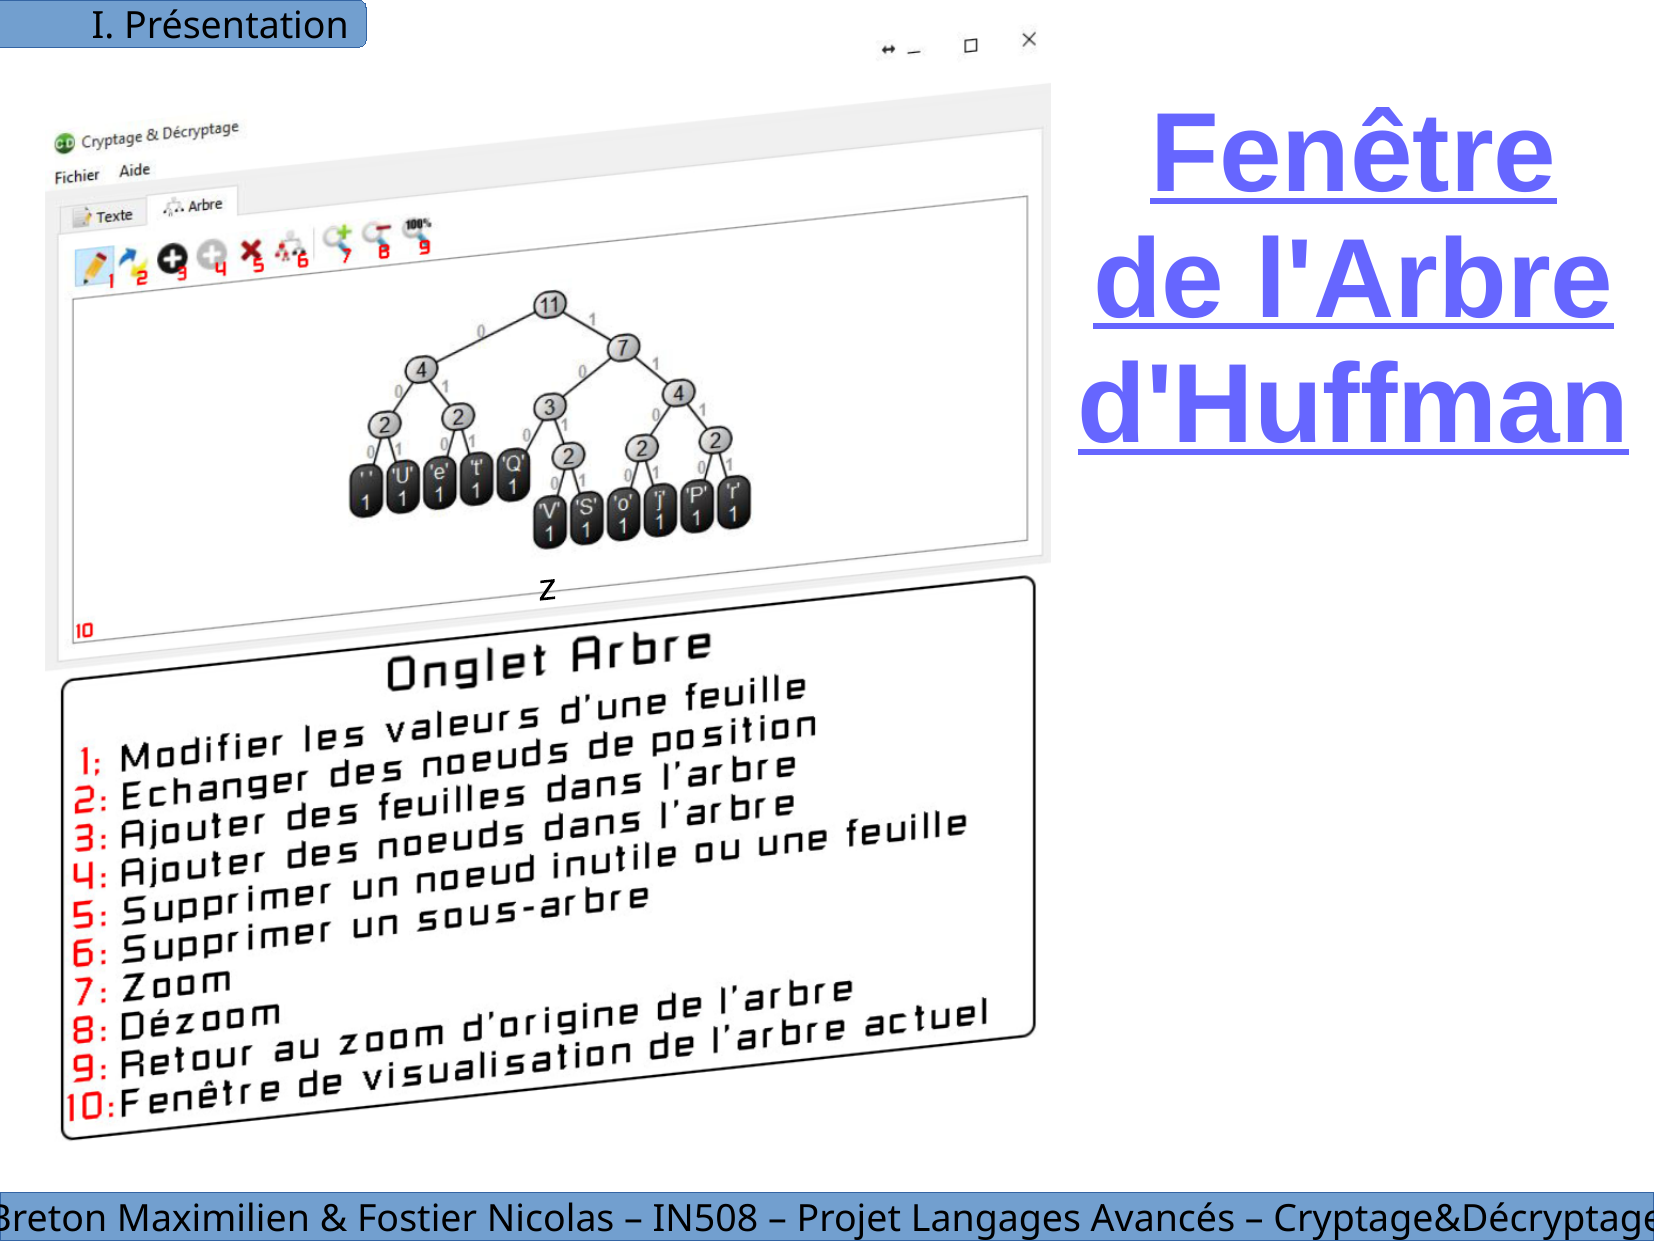

I. Présentation
z
Fenêtre de l'Arbre d'Huffman
Breton Maximilien & Fostier Nicolas – IN508 – Projet Langages Avancés – Cryptage&Décryptage